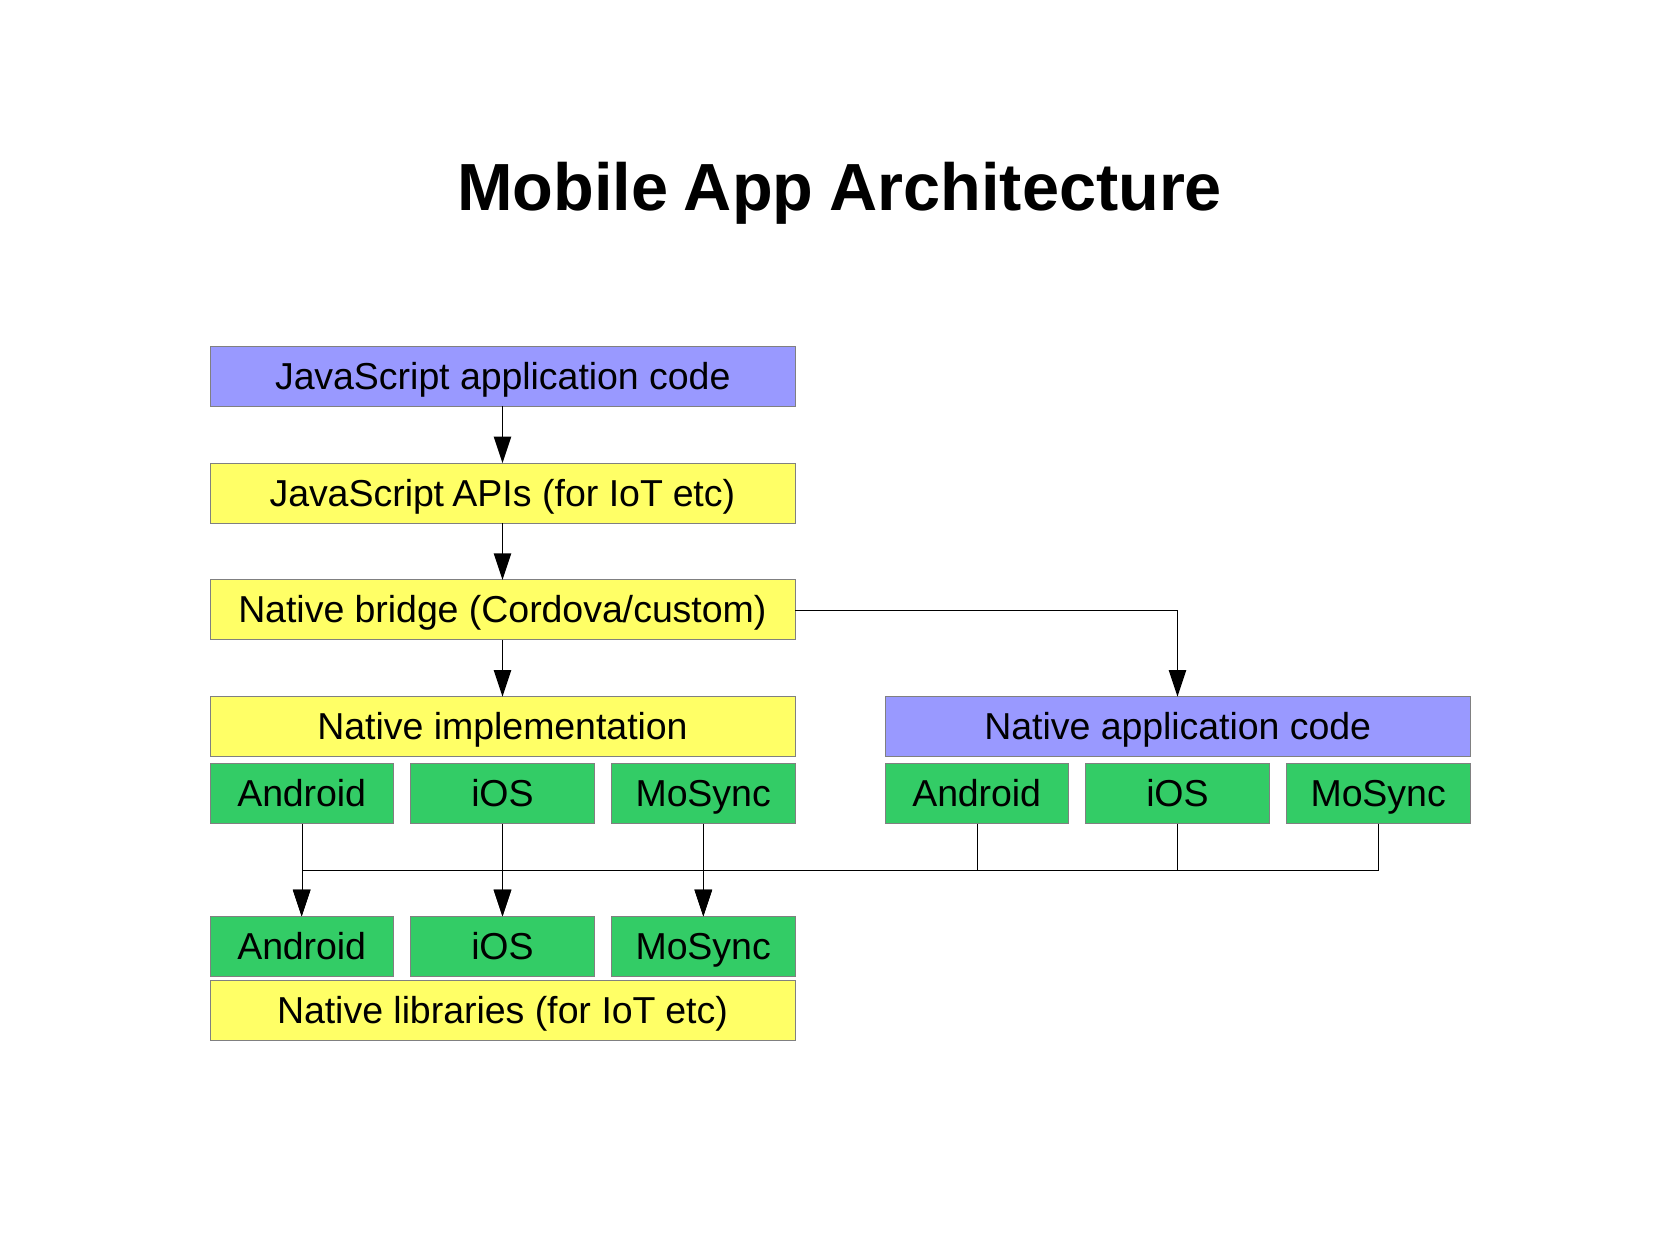

Mobile App Architecture
JavaScript application code
JavaScript APIs (for IoT etc)
Native bridge (Cordova/custom)
Native implementation
Native application code
Android
iOS
MoSync
Android
iOS
MoSync
Android
iOS
MoSync
Native libraries (for IoT etc)